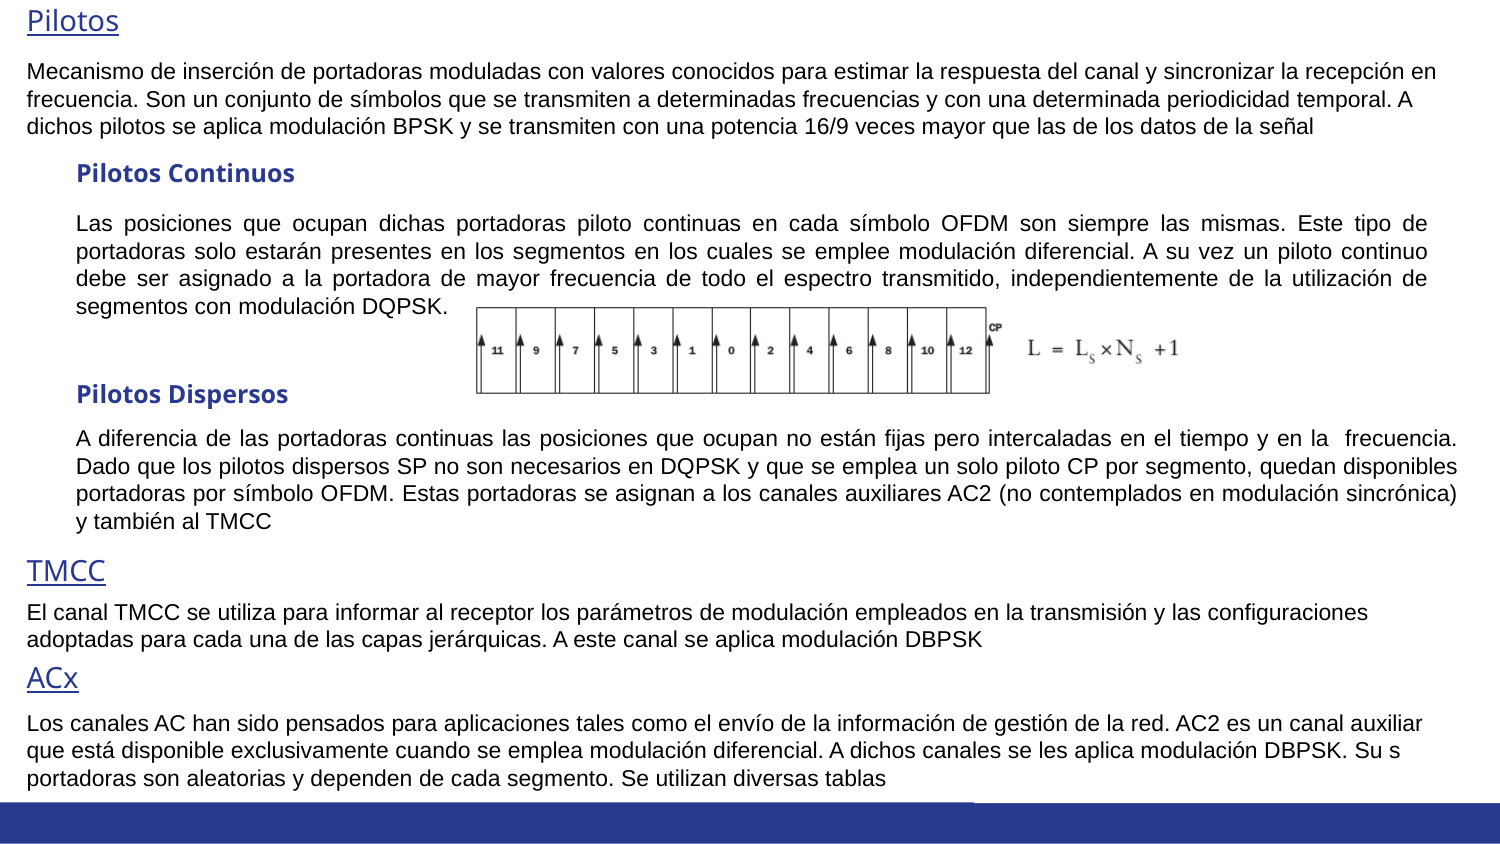

# Pilotos
Mecanismo de inserción de portadoras moduladas con valores conocidos para estimar la respuesta del canal y sincronizar la recepción en frecuencia. Son un conjunto de símbolos que se transmiten a determinadas frecuencias y con una determinada periodicidad temporal. A dichos pilotos se aplica modulación BPSK y se transmiten con una potencia 16/9 veces mayor que las de los datos de la señal
Pilotos Continuos
Las posiciones que ocupan dichas portadoras piloto continuas en cada símbolo OFDM son siempre las mismas. Este tipo de portadoras solo estarán presentes en los segmentos en los cuales se emplee modulación diferencial. A su vez un piloto continuo debe ser asignado a la portadora de mayor frecuencia de todo el espectro transmitido, independientemente de la utilización de segmentos con modulación DQPSK.
Pilotos Dispersos
A diferencia de las portadoras continuas las posiciones que ocupan no están fijas pero intercaladas en el tiempo y en la frecuencia. Dado que los pilotos dispersos SP no son necesarios en DQPSK y que se emplea un solo piloto CP por segmento, quedan disponibles portadoras por símbolo OFDM. Estas portadoras se asignan a los canales auxiliares AC2 (no contemplados en modulación sincrónica) y también al TMCC
TMCC
El canal TMCC se utiliza para informar al receptor los parámetros de modulación empleados en la transmisión y las configuraciones adoptadas para cada una de las capas jerárquicas. A este canal se aplica modulación DBPSK
ACx
Los canales AC han sido pensados para aplicaciones tales como el envío de la información de gestión de la red. AC2 es un canal auxiliar que está disponible exclusivamente cuando se emplea modulación diferencial. A dichos canales se les aplica modulación DBPSK. Su s portadoras son aleatorias y dependen de cada segmento. Se utilizan diversas tablas